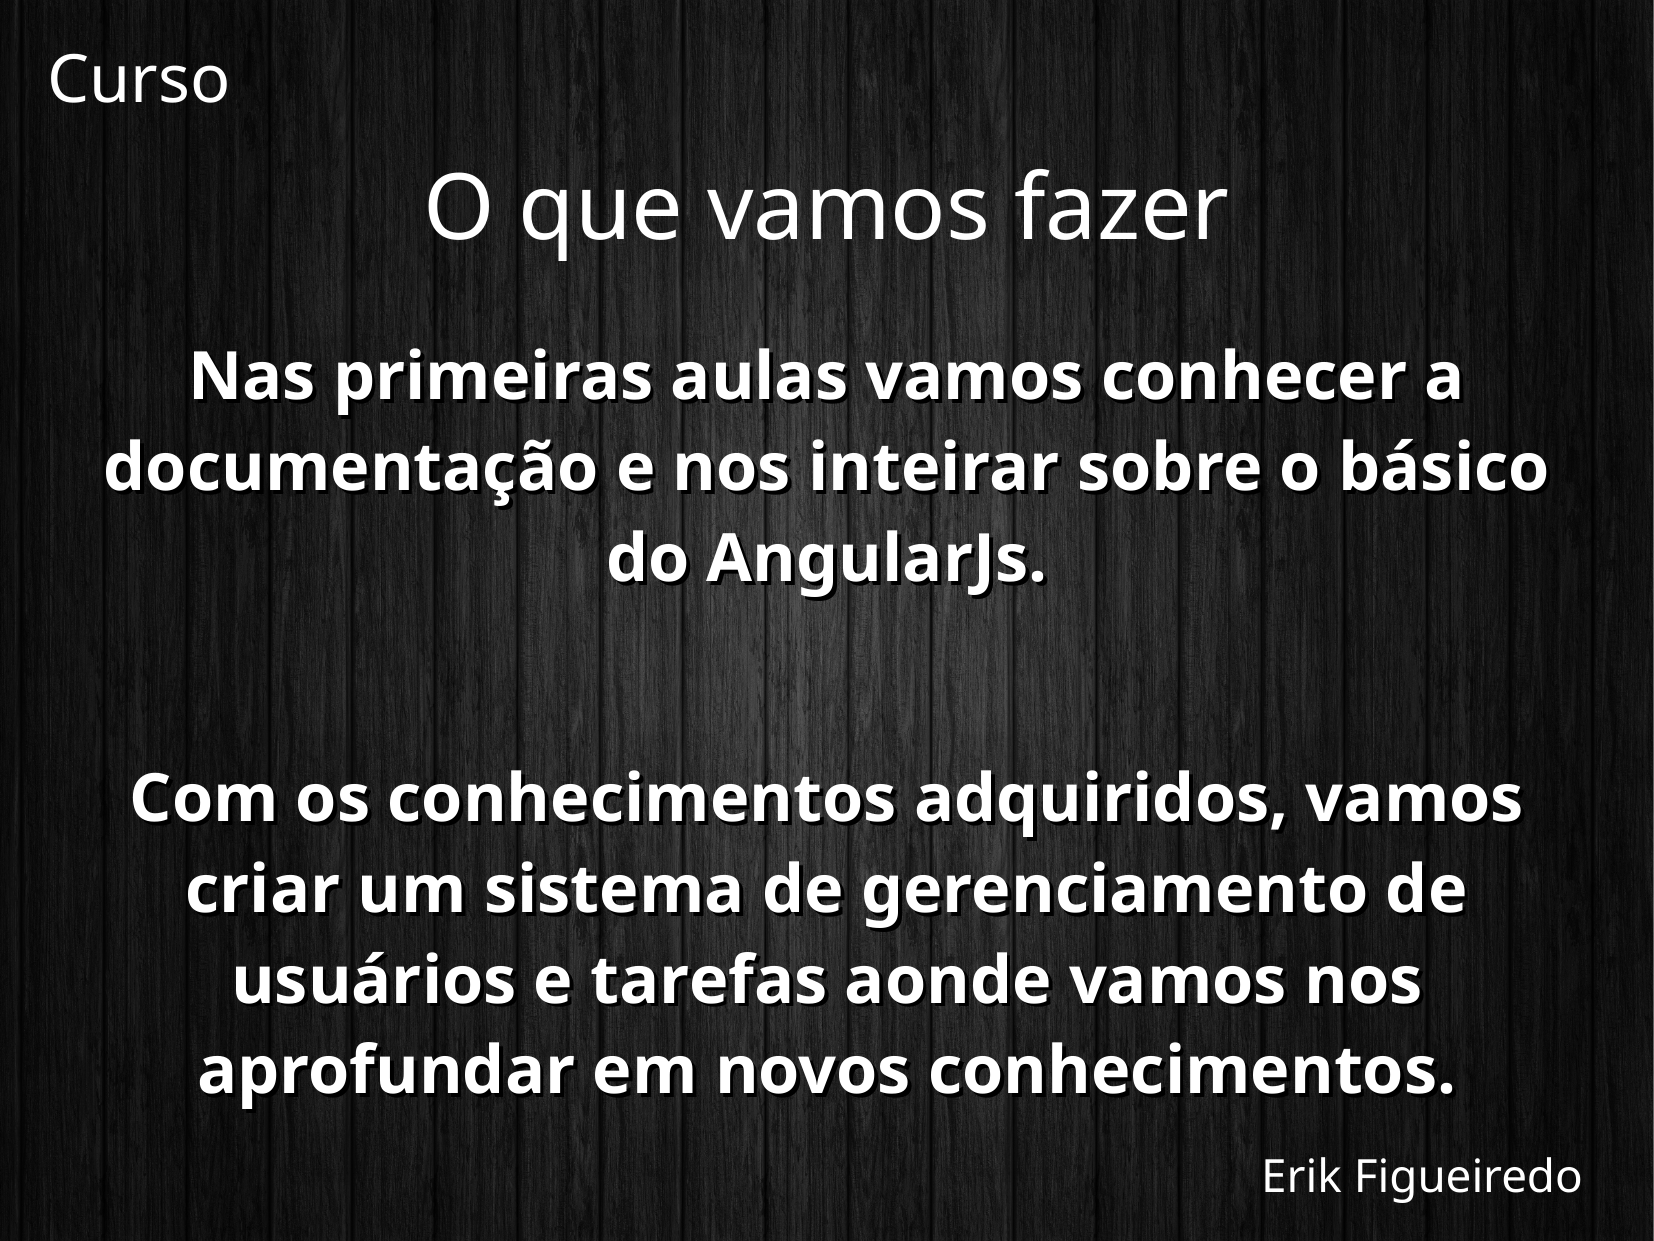

Curso
# O que vamos fazer
Nas primeiras aulas vamos conhecer a documentação e nos inteirar sobre o básico do AngularJs.
Com os conhecimentos adquiridos, vamos criar um sistema de gerenciamento de usuários e tarefas aonde vamos nos aprofundar em novos conhecimentos.
Erik Figueiredo